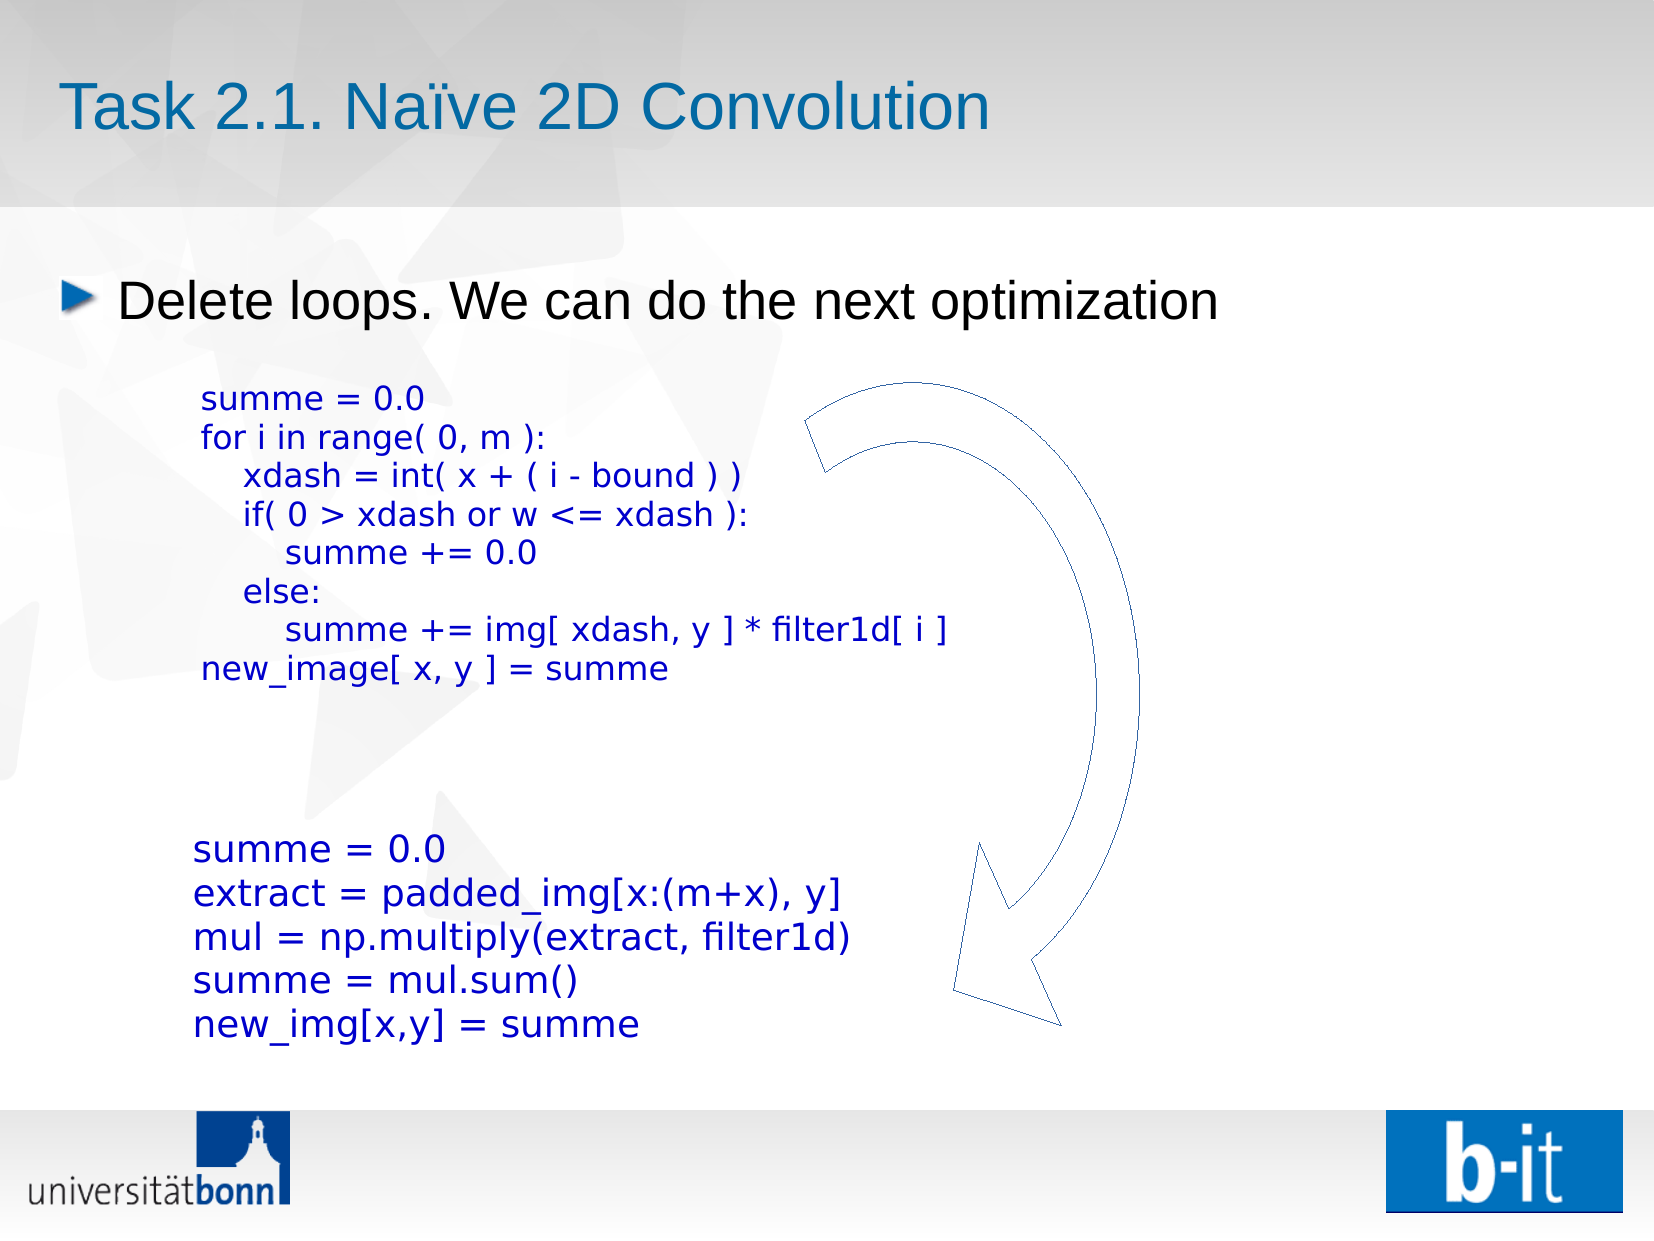

Task 2.1. Naïve 2D Convolution
 Delete loops. We can do the next optimization
 summe = 0.0
 for i in range( 0, m ):
 xdash = int( x + ( i - bound ) )
 if( 0 > xdash or w <= xdash ):
 summe += 0.0
 else:
 summe += img[ xdash, y ] * filter1d[ i ]
 new_image[ x, y ] = summe
 summe = 0.0
 extract = padded_img[x:(m+x), y]
 mul = np.multiply(extract, filter1d)
 summe = mul.sum()
 new_img[x,y] = summe